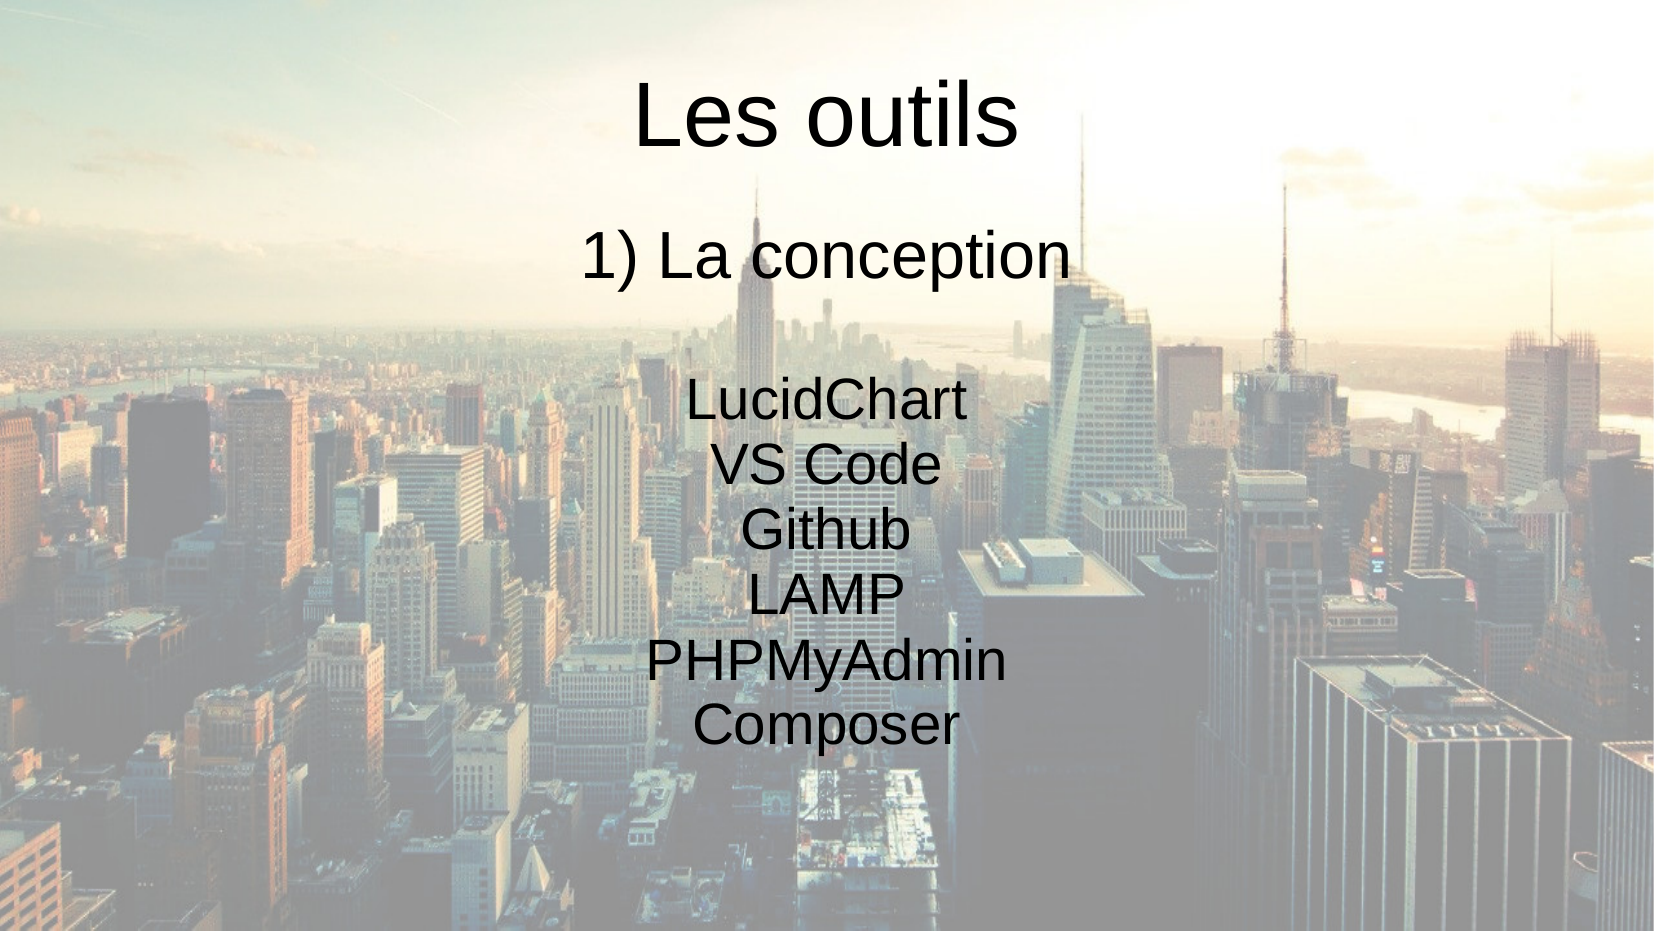

# Les outils
1) La conception
LucidChart
VS Code
Github
LAMP
PHPMyAdmin
Composer